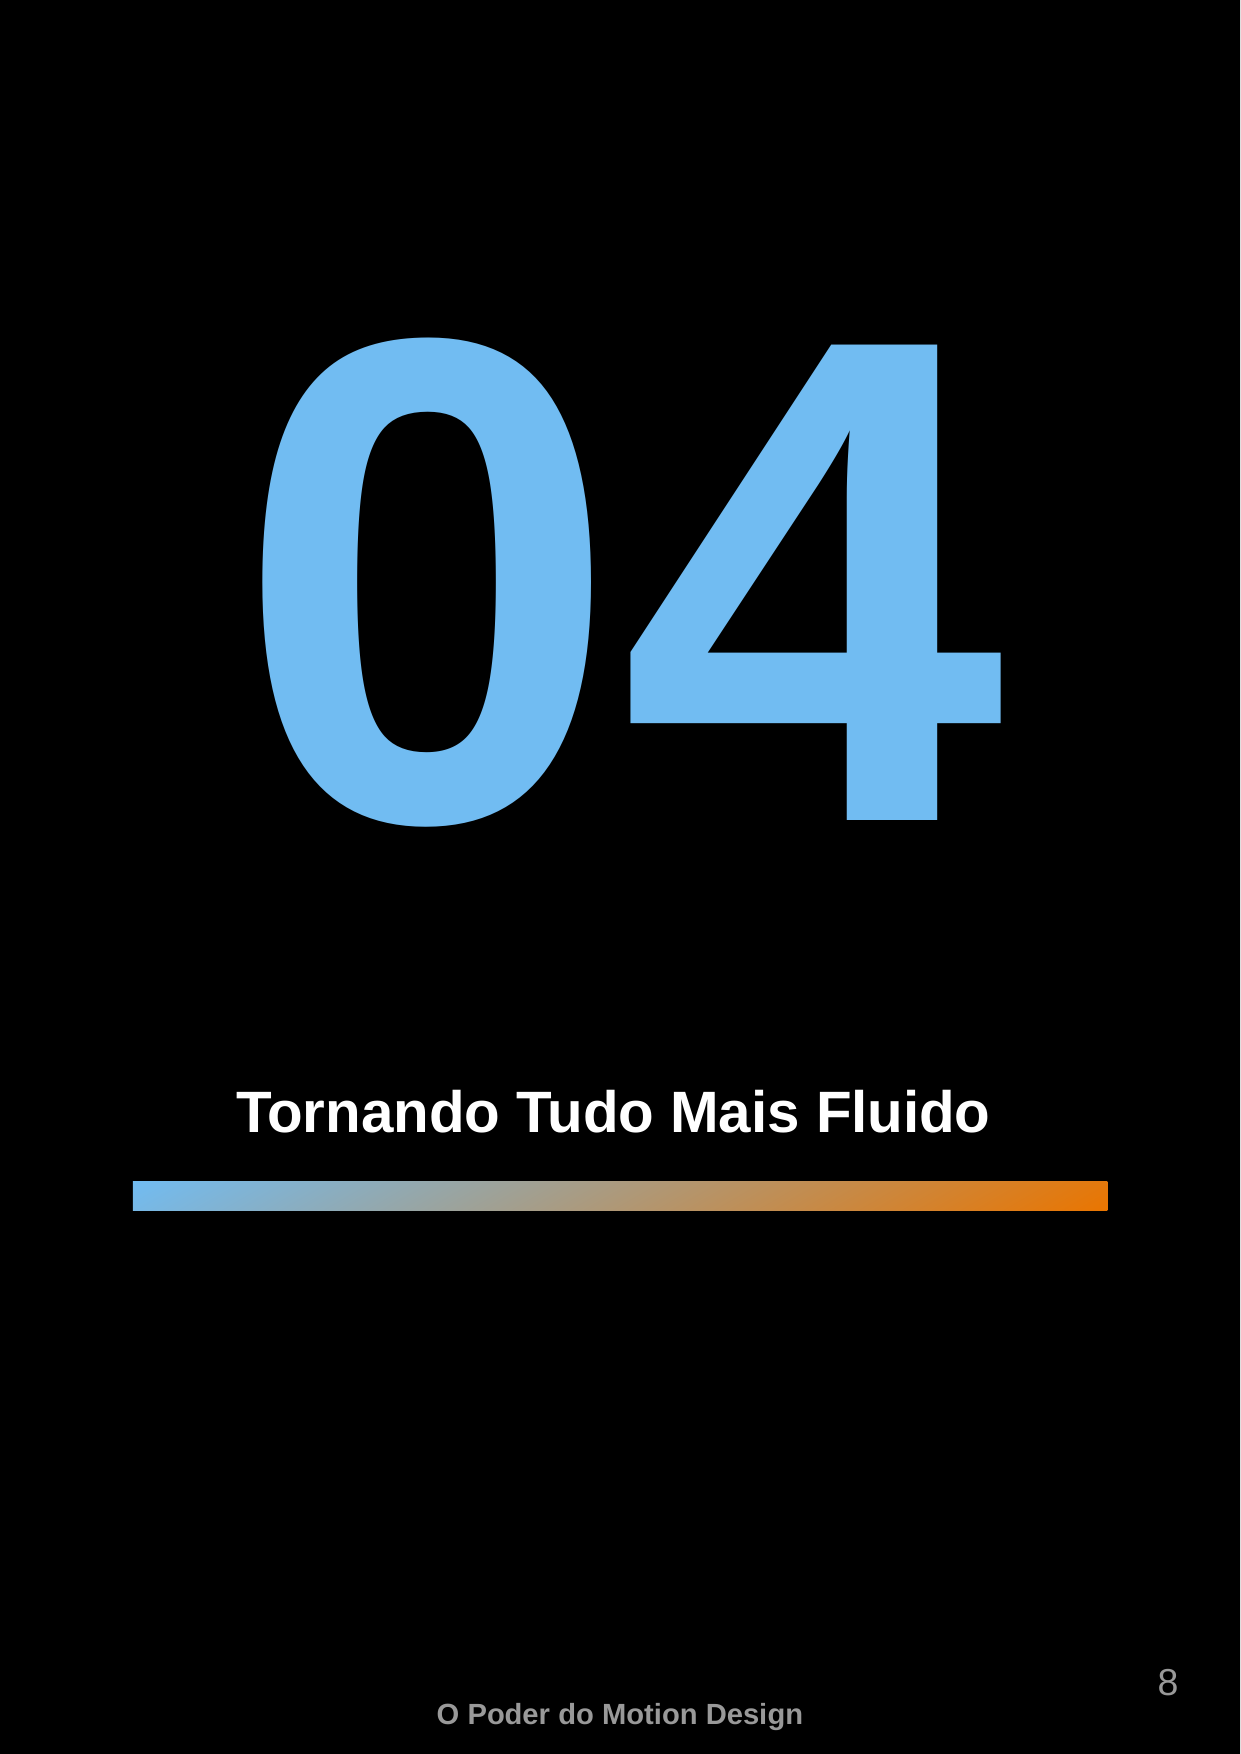

04
Tornando Tudo Mais Fluido
8
O Poder do Motion Design